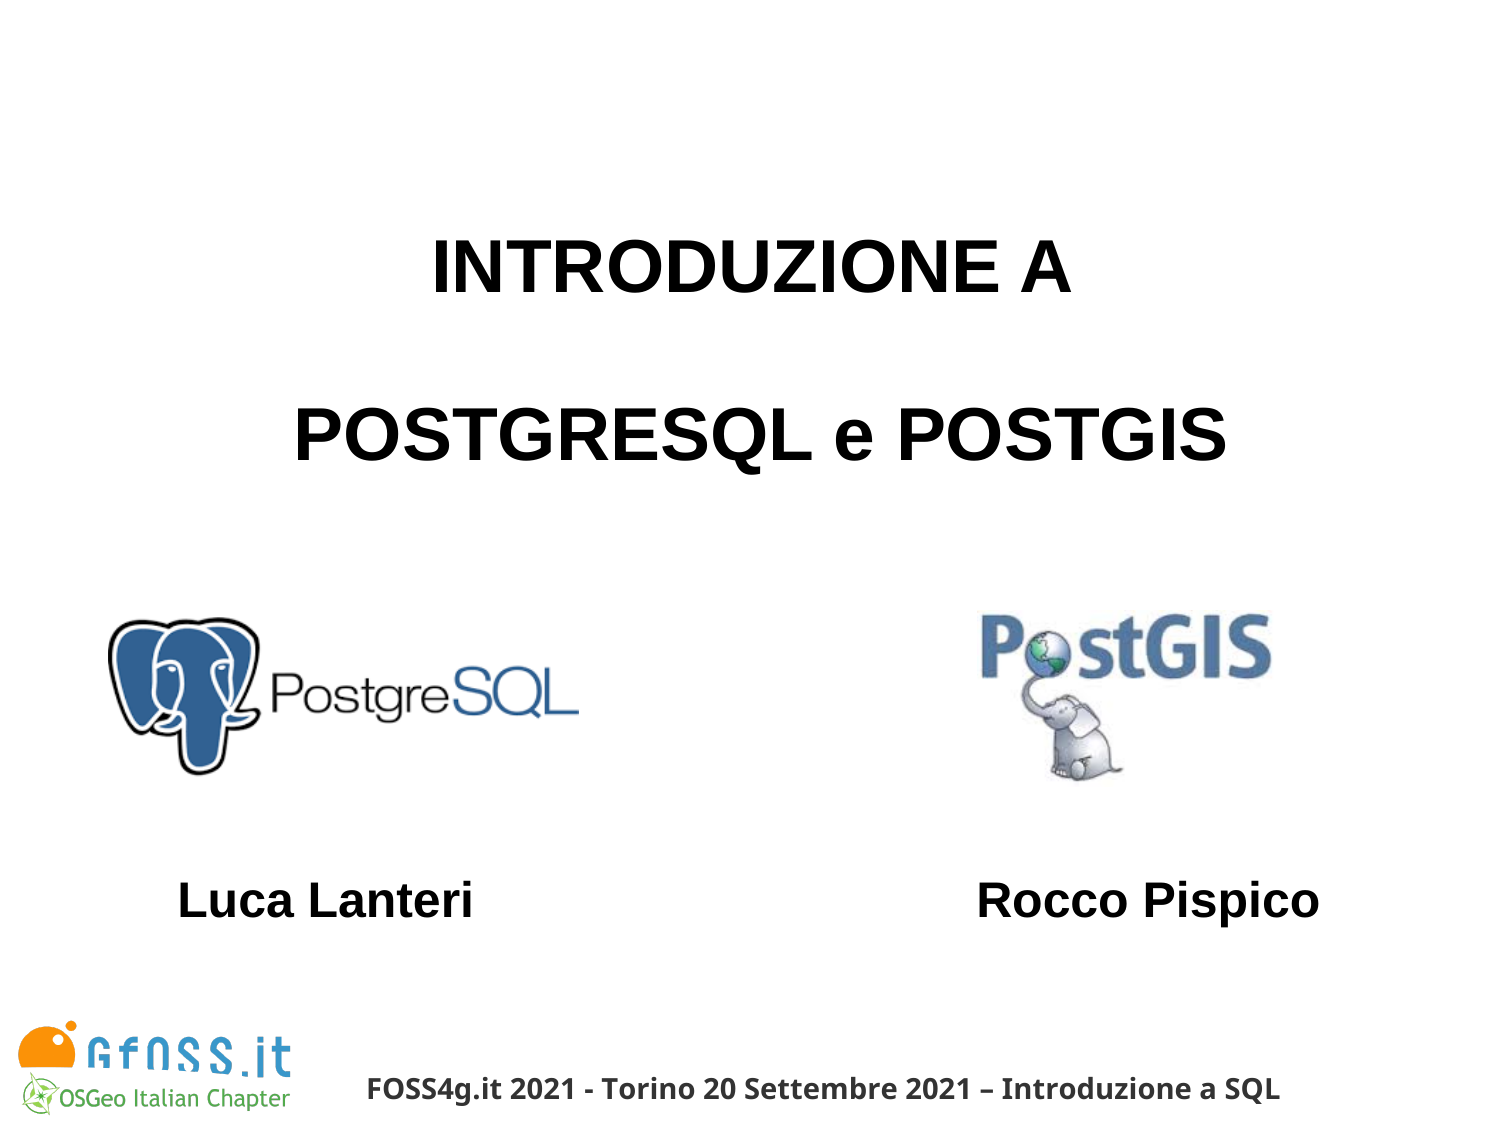

INTRODUZIONE A
POSTGRESQL e POSTGIS
Luca Lanteri Rocco Pispico